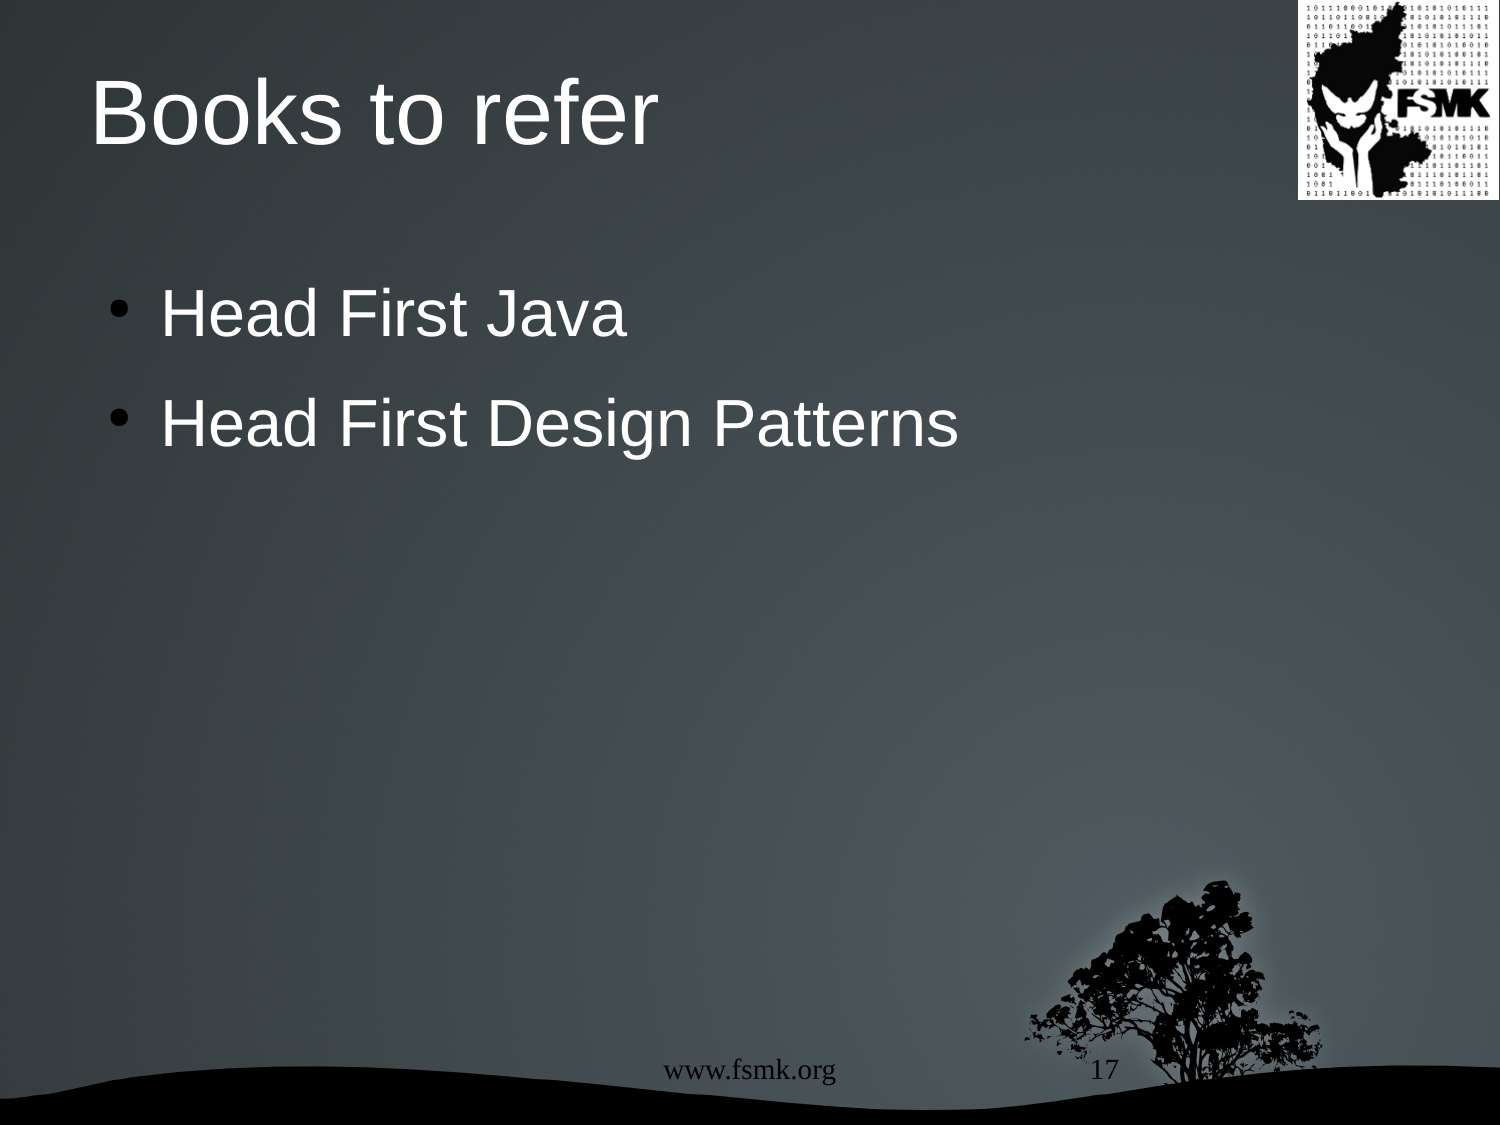

# Books to refer
Head First Java
Head First Design Patterns
www.fsmk.org